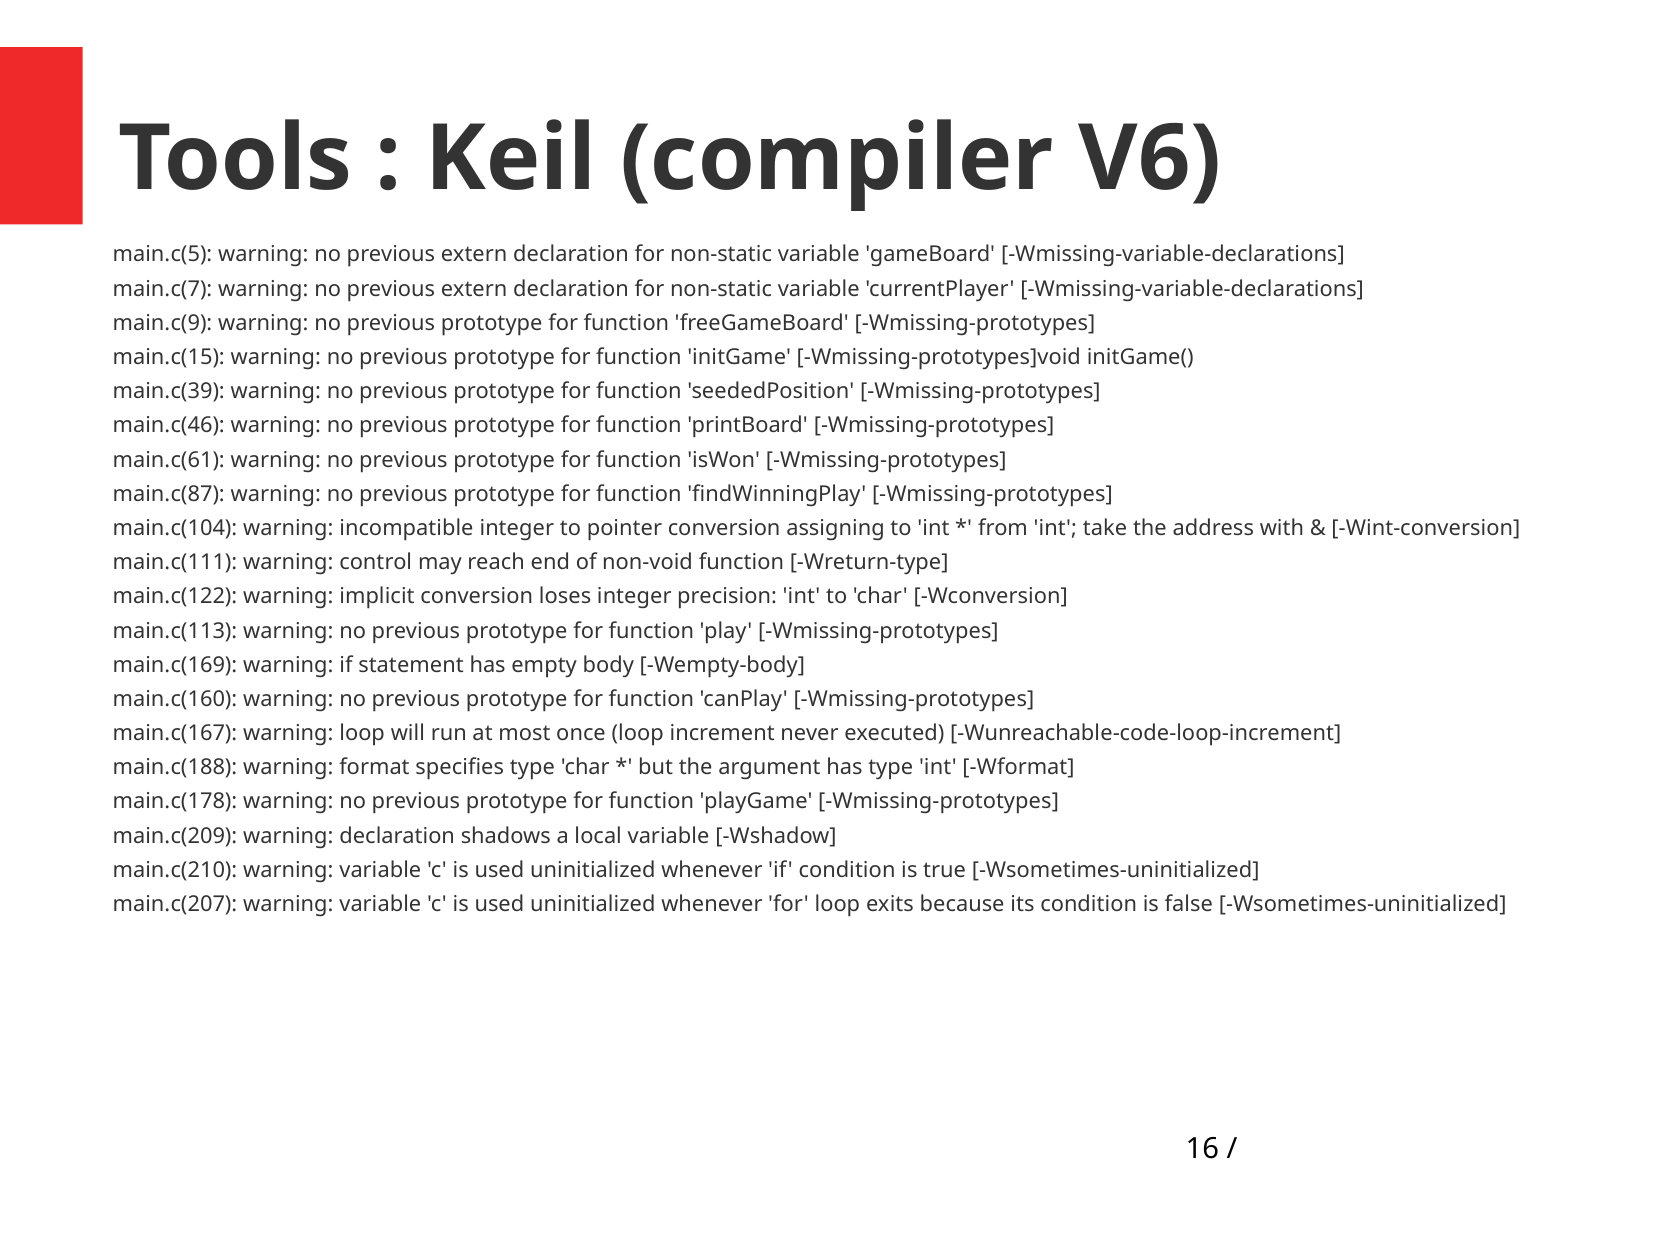

# Tools : Keil (compiler V6)
main.c(5): warning: no previous extern declaration for non-static variable 'gameBoard' [-Wmissing-variable-declarations]
main.c(7): warning: no previous extern declaration for non-static variable 'currentPlayer' [-Wmissing-variable-declarations]
main.c(9): warning: no previous prototype for function 'freeGameBoard' [-Wmissing-prototypes]
main.c(15): warning: no previous prototype for function 'initGame' [-Wmissing-prototypes]void initGame()
main.c(39): warning: no previous prototype for function 'seededPosition' [-Wmissing-prototypes]
main.c(46): warning: no previous prototype for function 'printBoard' [-Wmissing-prototypes]
main.c(61): warning: no previous prototype for function 'isWon' [-Wmissing-prototypes]
main.c(87): warning: no previous prototype for function 'findWinningPlay' [-Wmissing-prototypes]
main.c(104): warning: incompatible integer to pointer conversion assigning to 'int *' from 'int'; take the address with & [-Wint-conversion]
main.c(111): warning: control may reach end of non-void function [-Wreturn-type]
main.c(122): warning: implicit conversion loses integer precision: 'int' to 'char' [-Wconversion]
main.c(113): warning: no previous prototype for function 'play' [-Wmissing-prototypes]
main.c(169): warning: if statement has empty body [-Wempty-body]
main.c(160): warning: no previous prototype for function 'canPlay' [-Wmissing-prototypes]
main.c(167): warning: loop will run at most once (loop increment never executed) [-Wunreachable-code-loop-increment]
main.c(188): warning: format specifies type 'char *' but the argument has type 'int' [-Wformat]
main.c(178): warning: no previous prototype for function 'playGame' [-Wmissing-prototypes]
main.c(209): warning: declaration shadows a local variable [-Wshadow]
main.c(210): warning: variable 'c' is used uninitialized whenever 'if' condition is true [-Wsometimes-uninitialized]
main.c(207): warning: variable 'c' is used uninitialized whenever 'for' loop exits because its condition is false [-Wsometimes-uninitialized]